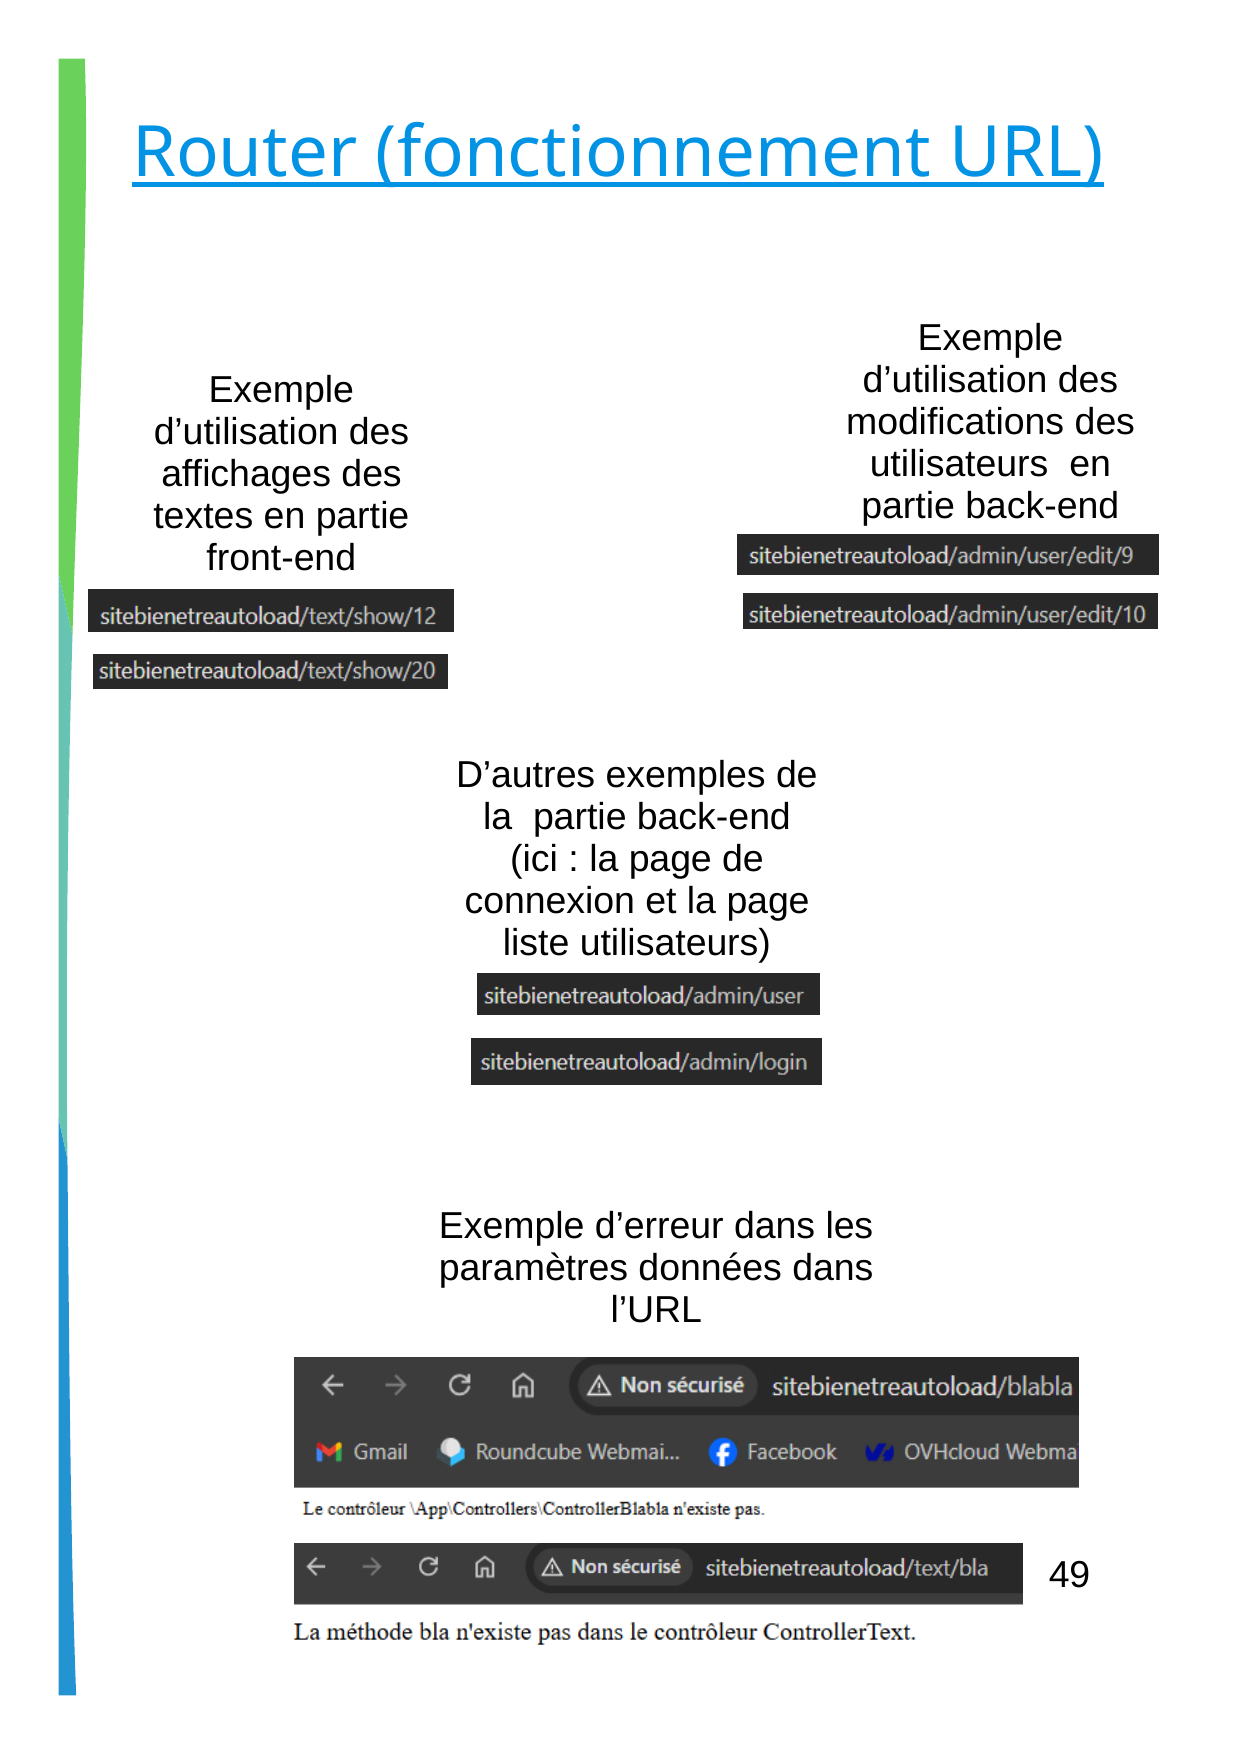

Router (fonctionnement URL)
Exemple d’utilisation des modifications des utilisateurs en partie back-end
Exemple d’utilisation des affichages des textes en partie front-end
D’autres exemples de la partie back-end
(ici : la page de connexion et la page liste utilisateurs)
Exemple d’erreur dans les paramètres données dans l’URL